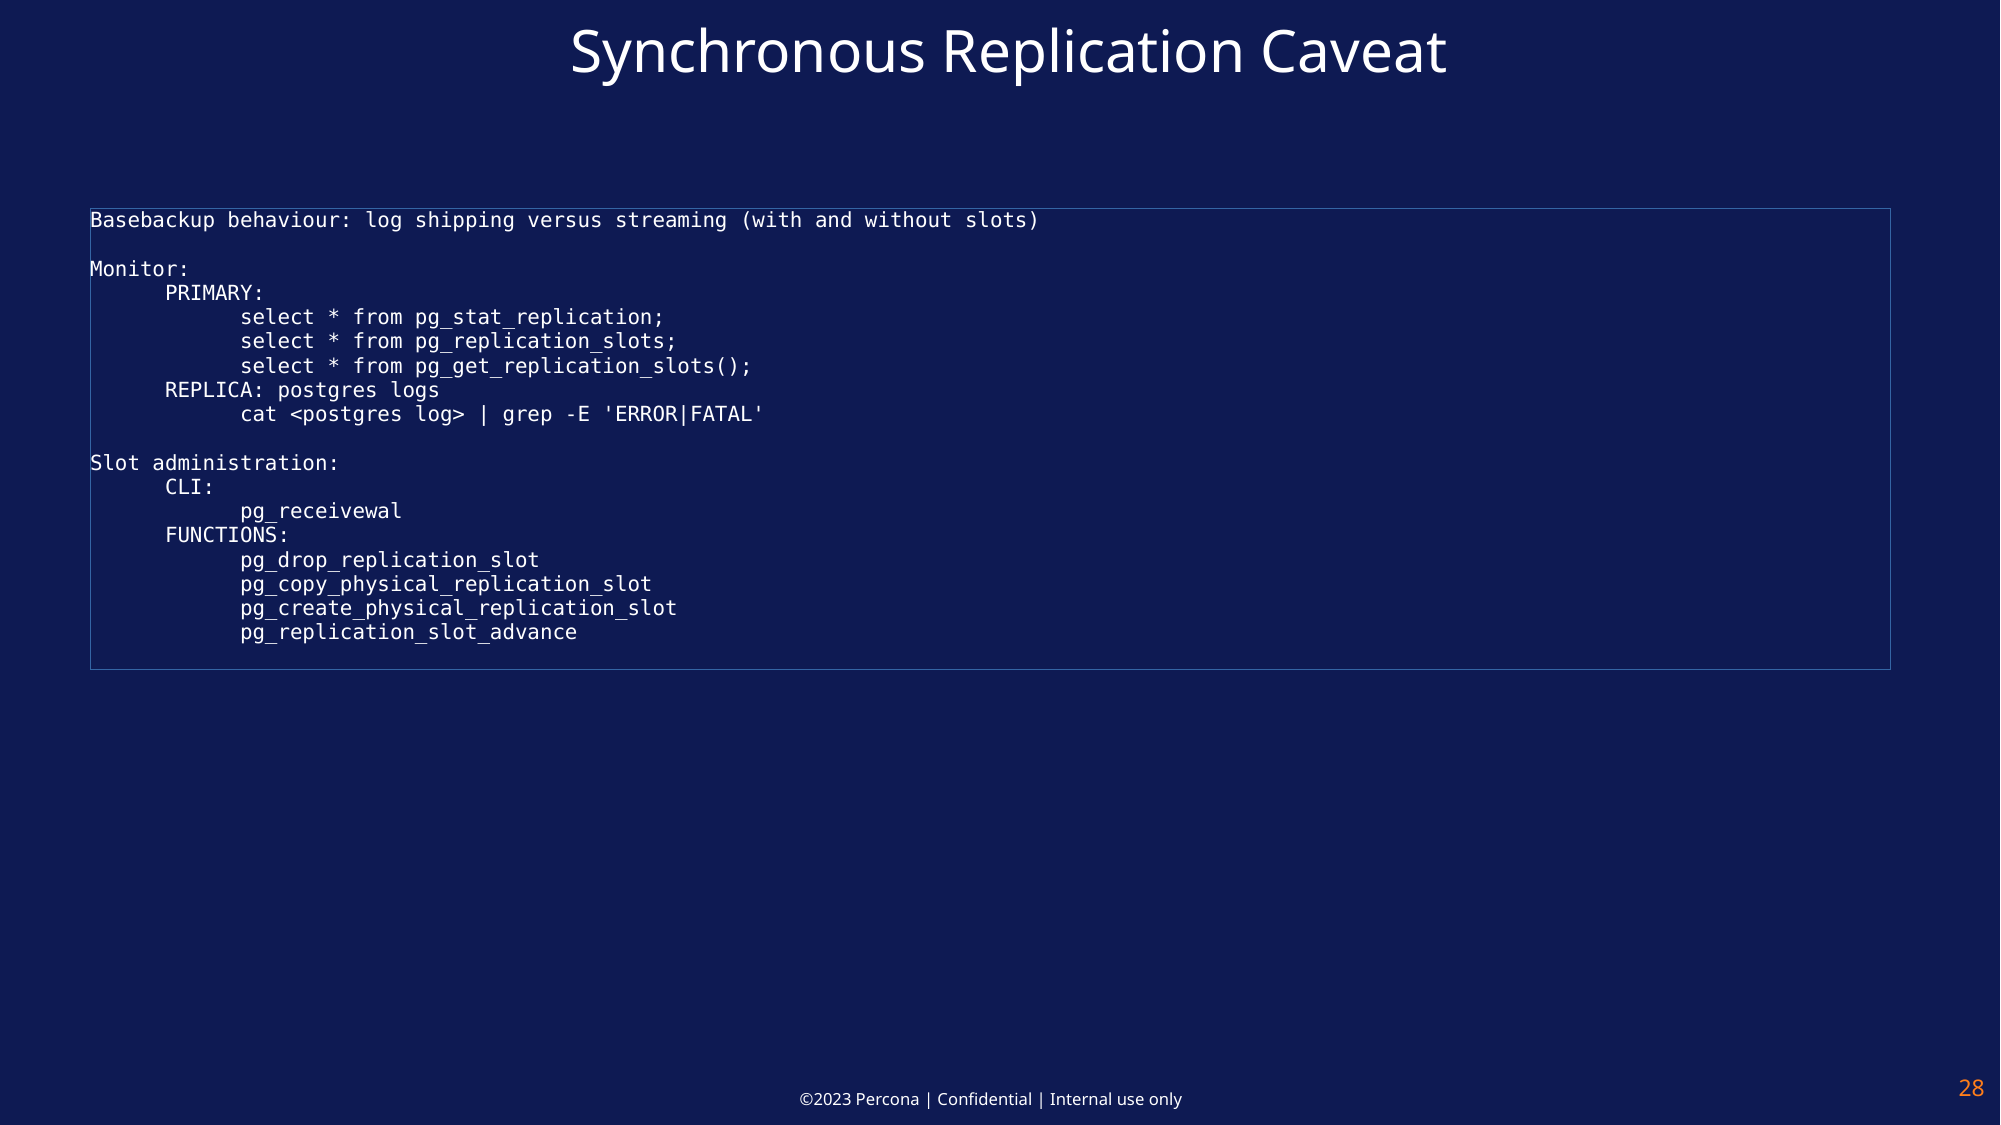

Synchronous Replication Caveat
# Basebackup behaviour: log shipping versus streaming (with and without slots) Monitor: PRIMARY: select * from pg_stat_replication; select * from pg_replication_slots; select * from pg_get_replication_slots(); REPLICA: postgres logs cat <postgres log> | grep -E 'ERROR|FATAL' Slot administration: CLI: pg_receivewal FUNCTIONS: pg_drop_replication_slot pg_copy_physical_replication_slot pg_create_physical_replication_slot pg_replication_slot_advance